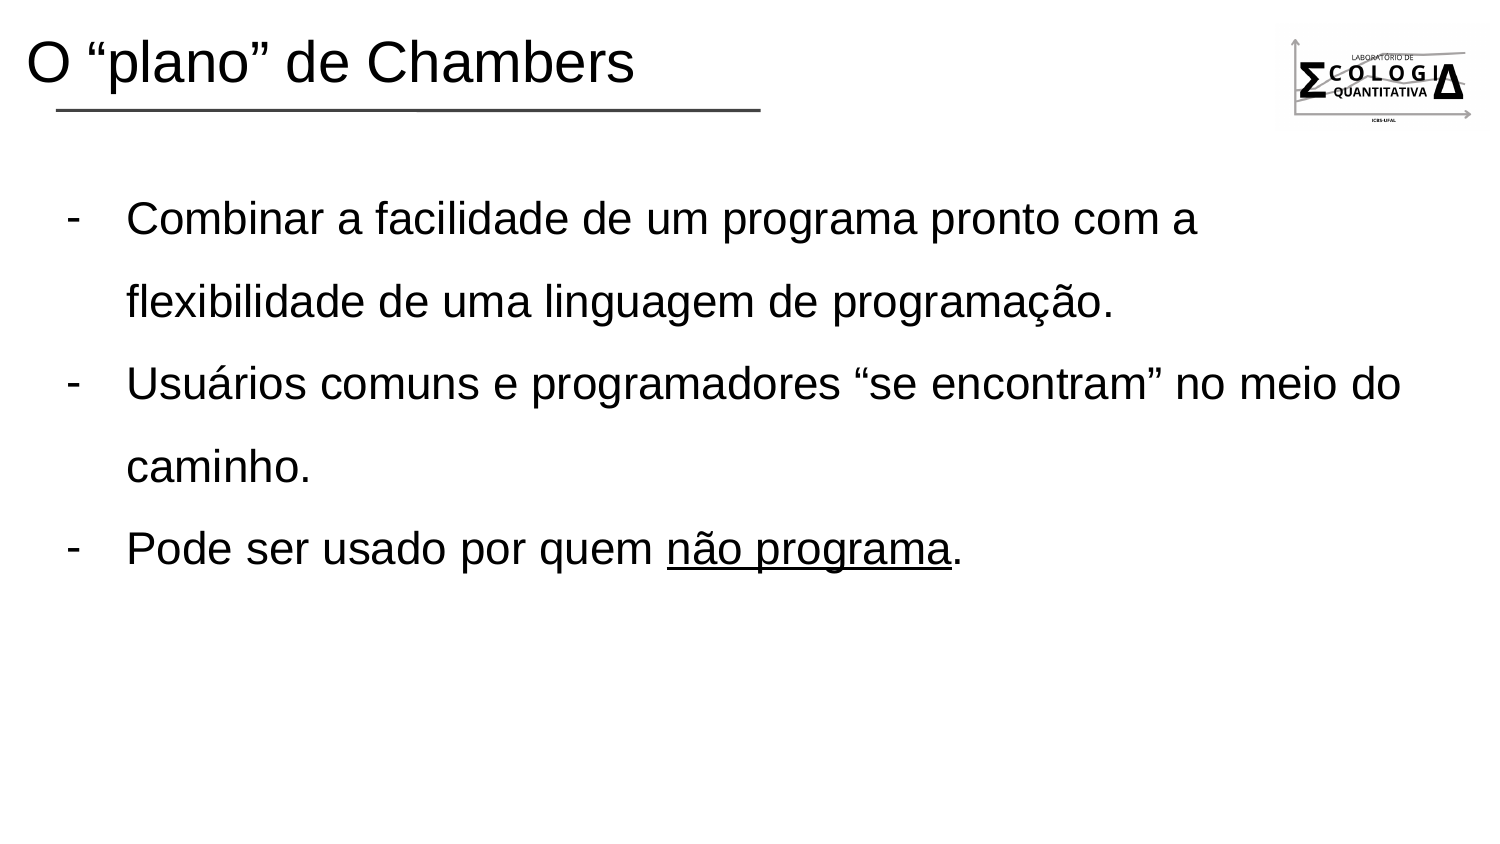

O “plano” de Chambers
Combinar a facilidade de um programa pronto com a flexibilidade de uma linguagem de programação.
Usuários comuns e programadores “se encontram” no meio do caminho.
Pode ser usado por quem não programa.